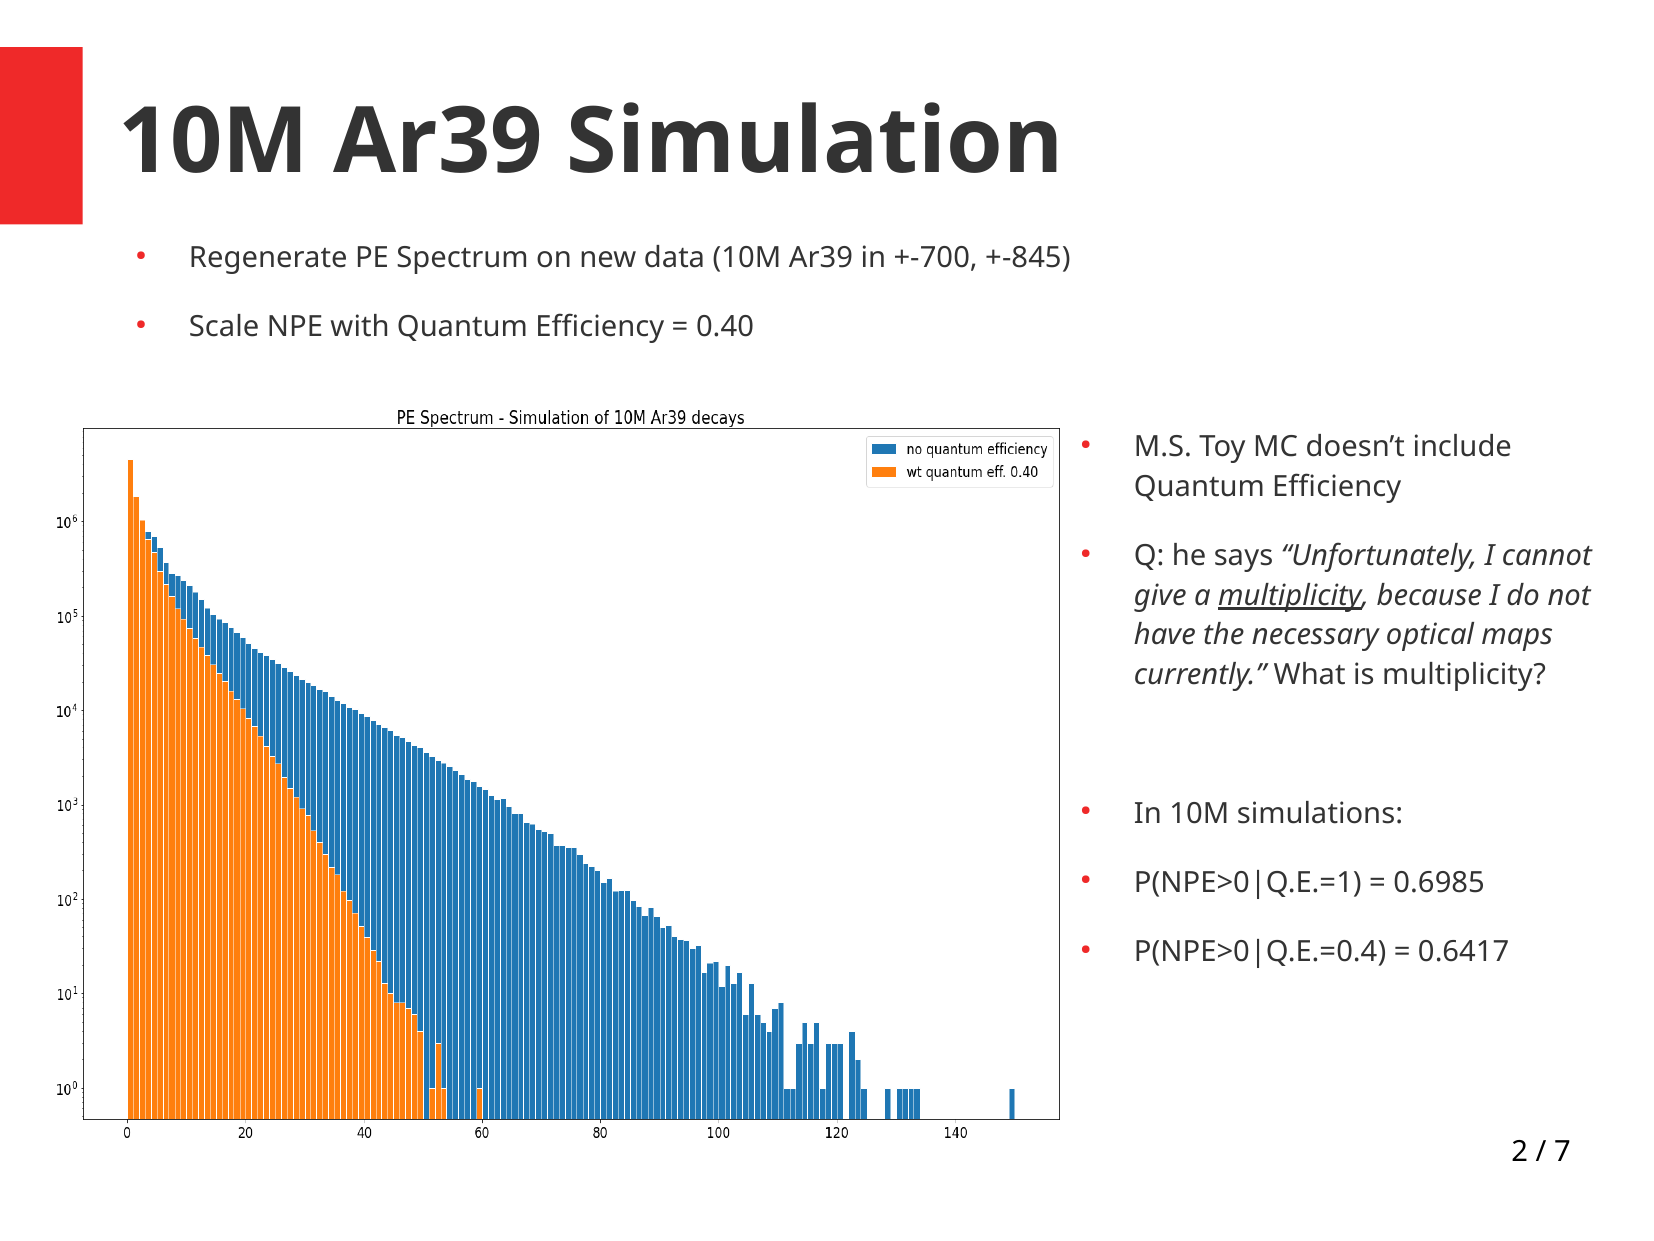

# 10M Ar39 Simulation
Regenerate PE Spectrum on new data (10M Ar39 in +-700, +-845)
Scale NPE with Quantum Efficiency = 0.40
M.S. Toy MC doesn’t include Quantum Efficiency
Q: he says “Unfortunately, I cannot give a multiplicity, because I do not have the necessary optical maps currently.” What is multiplicity?
In 10M simulations:
P(NPE>0|Q.E.=1) = 0.6985
P(NPE>0|Q.E.=0.4) = 0.6417
2